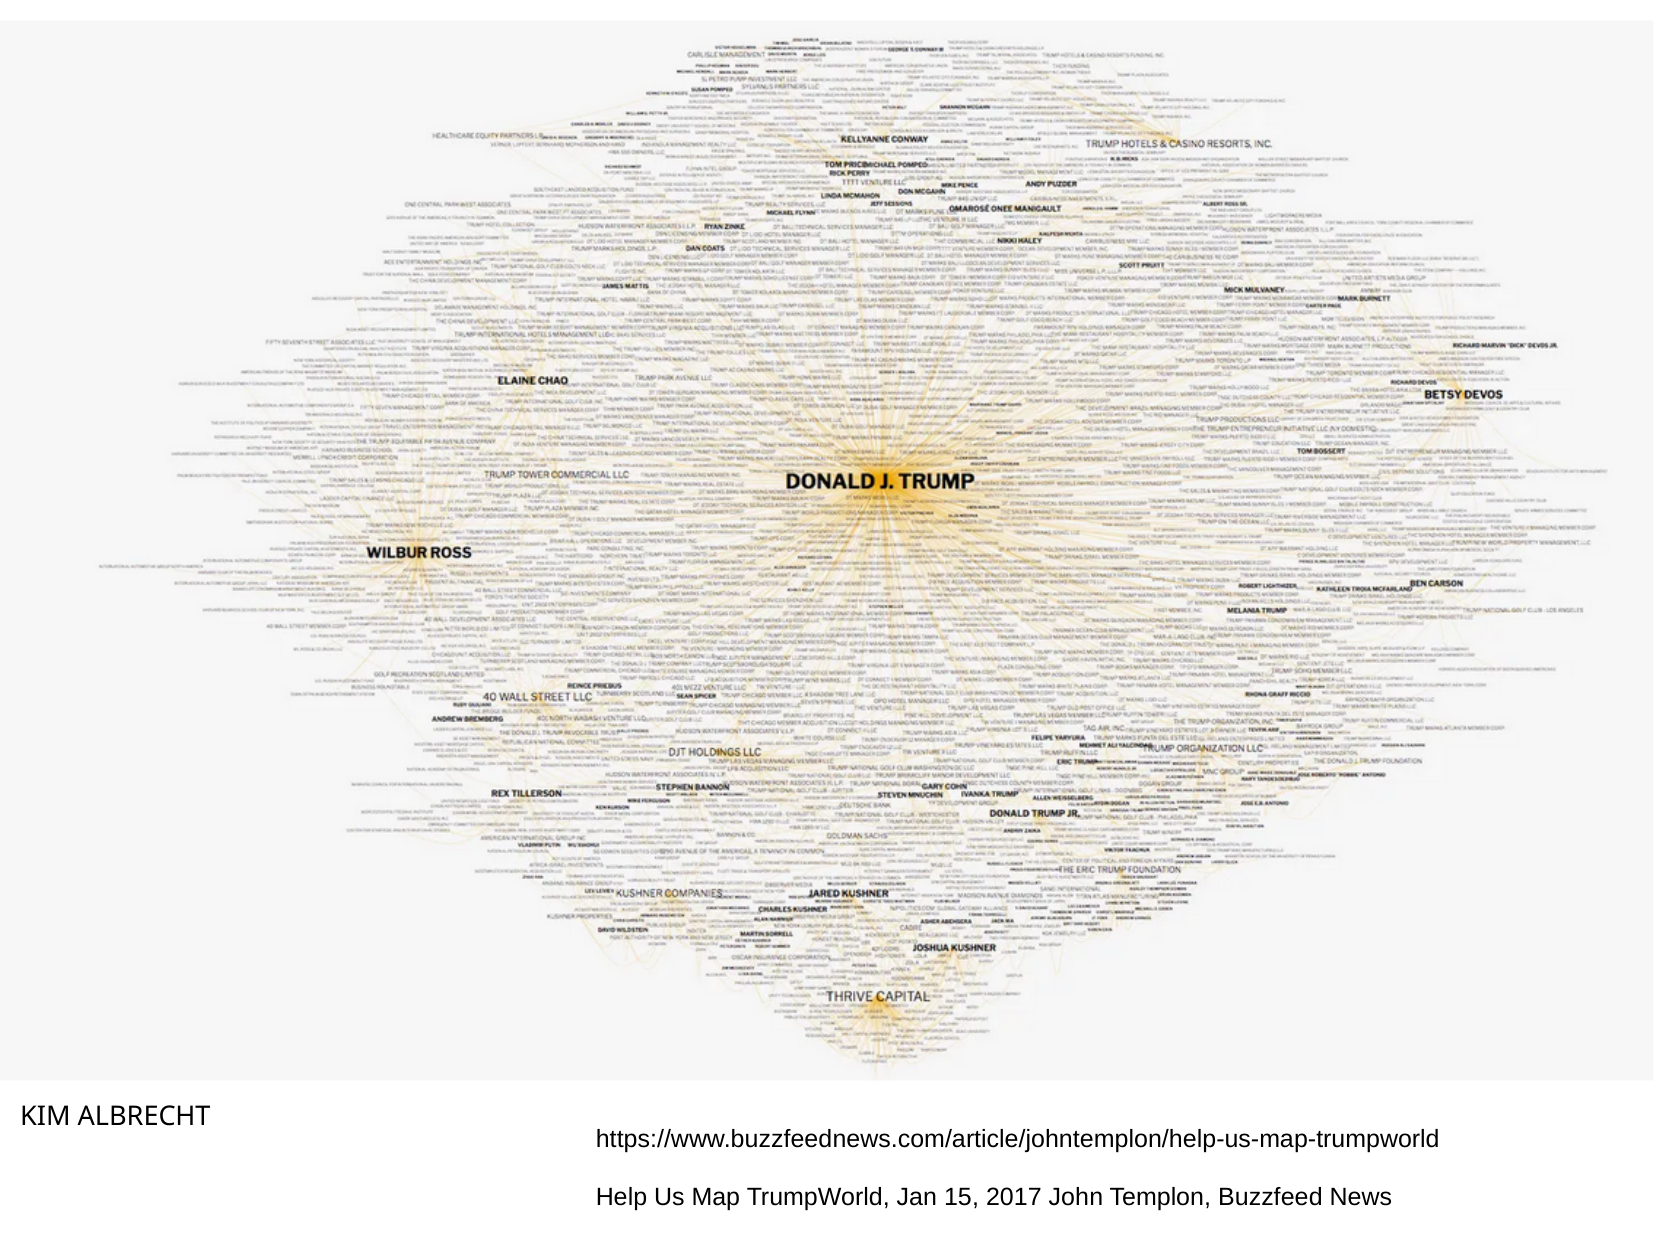

#
KIM ALBRECHT
https://www.buzzfeednews.com/article/johntemplon/help-us-map-trumpworld
Help Us Map TrumpWorld, Jan 15, 2017 John Templon, Buzzfeed News